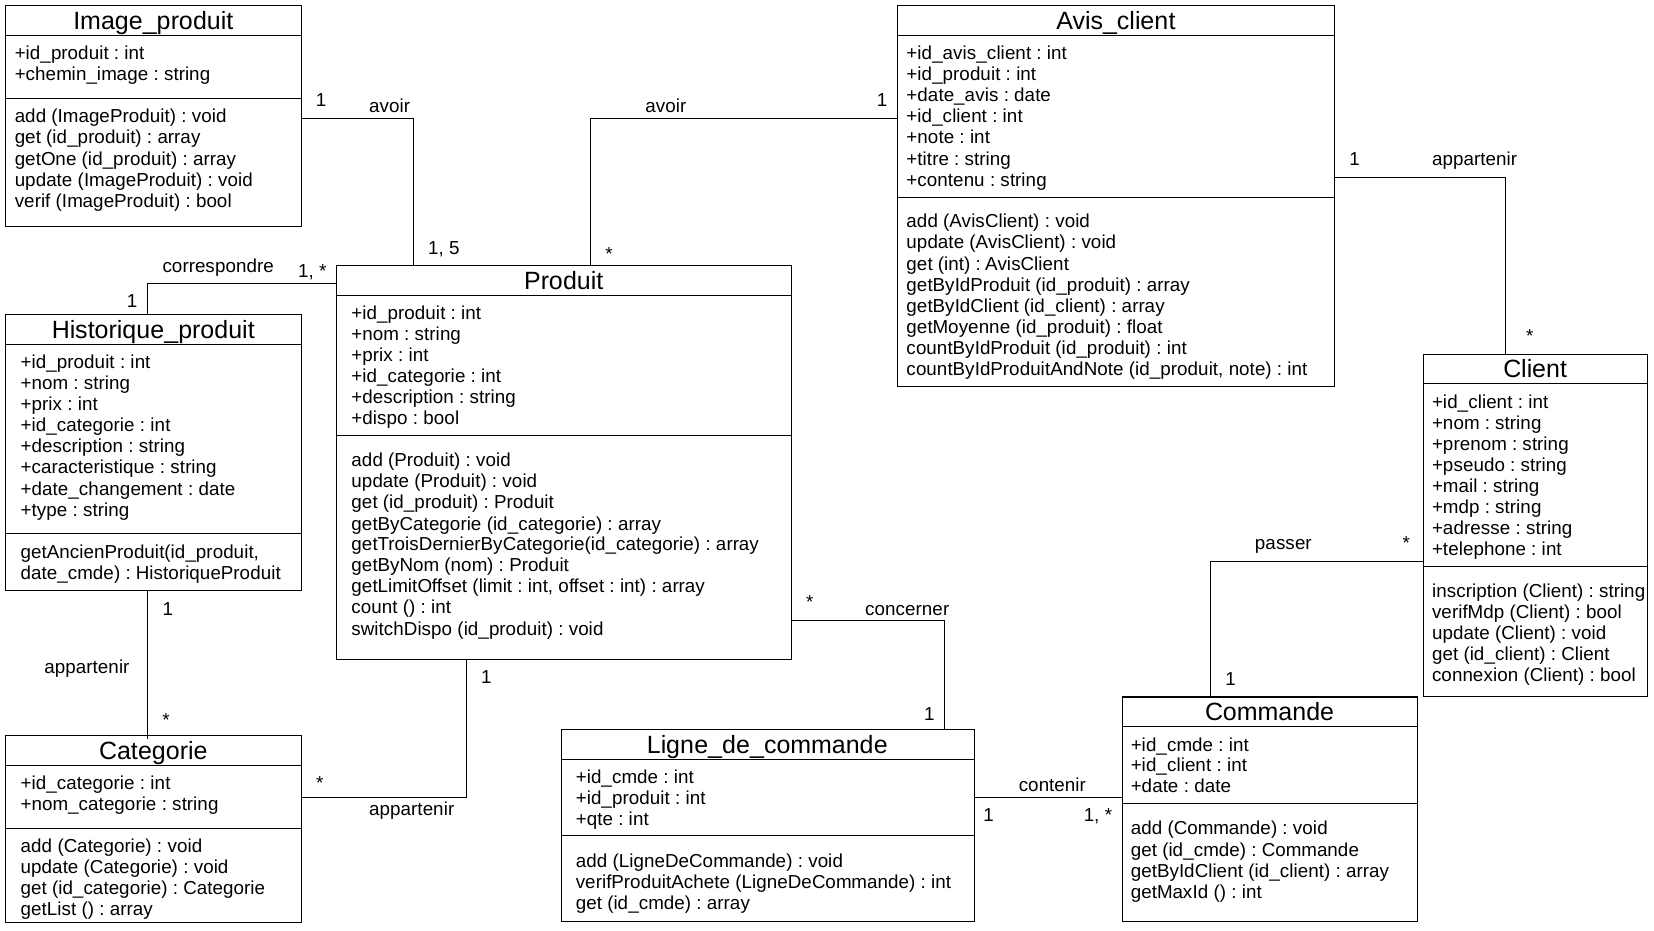

Image_produit
Avis_client
+id_produit : int
+chemin_image : string
add (ImageProduit) : void
get (id_produit) : array
getOne (id_produit) : array
update (ImageProduit) : void
verif (ImageProduit) : bool
+id_avis_client : int
+id_produit : int
+date_avis : date
+id_client : int
+note : int
+titre : string
+contenu : string
add (AvisClient) : void
update (AvisClient) : void
get (int) : AvisClient
getByIdProduit (id_produit) : array
getByIdClient (id_client) : array
getMoyenne (id_produit) : float
countByIdProduit (id_produit) : int
countByIdProduitAndNote (id_produit, note) : int
1
1
avoir
avoir
1
appartenir
1, 5
*
correspondre
1, *
Produit
1
+id_produit : int
+nom : string
+prix : int
+id_categorie : int
+description : string
+dispo : bool
add (Produit) : void
update (Produit) : void
get (id_produit) : Produit
getByCategorie (id_categorie) : array
getTroisDernierByCategorie(id_categorie) : array
getByNom (nom) : Produit
getLimitOffset (limit : int, offset : int) : array
count () : int
switchDispo (id_produit) : void
Historique_produit
 *
+id_produit : int
+nom : string
+prix : int
+id_categorie : int
+description : string
+caracteristique : string
+date_changement : date
+type : string
getAncienProduit(id_produit, date_cmde) : HistoriqueProduit
Client
+id_client : int
+nom : string
+prenom : string
+pseudo : string
+mail : string
+mdp : string
+adresse : string
+telephone : int
inscription (Client) : string
verifMdp (Client) : bool
update (Client) : void
get (id_client) : Client
connexion (Client) : bool
passer
*
*
1
concerner
appartenir
1
1
1
Commande
*
+id_cmde : int
+id_client : int
+date : date
add (Commande) : void
get (id_cmde) : Commande
getByIdClient (id_client) : array
getMaxId () : int
Ligne_de_commande
Categorie
+id_cmde : int
+id_produit : int
+qte : int
add (LigneDeCommande) : void
verifProduitAchete (LigneDeCommande) : int
get (id_cmde) : array
+id_categorie : int
+nom_categorie : string
add (Categorie) : void
update (Categorie) : void
get (id_categorie) : Categorie
getList () : array
*
contenir
appartenir
1
1, *